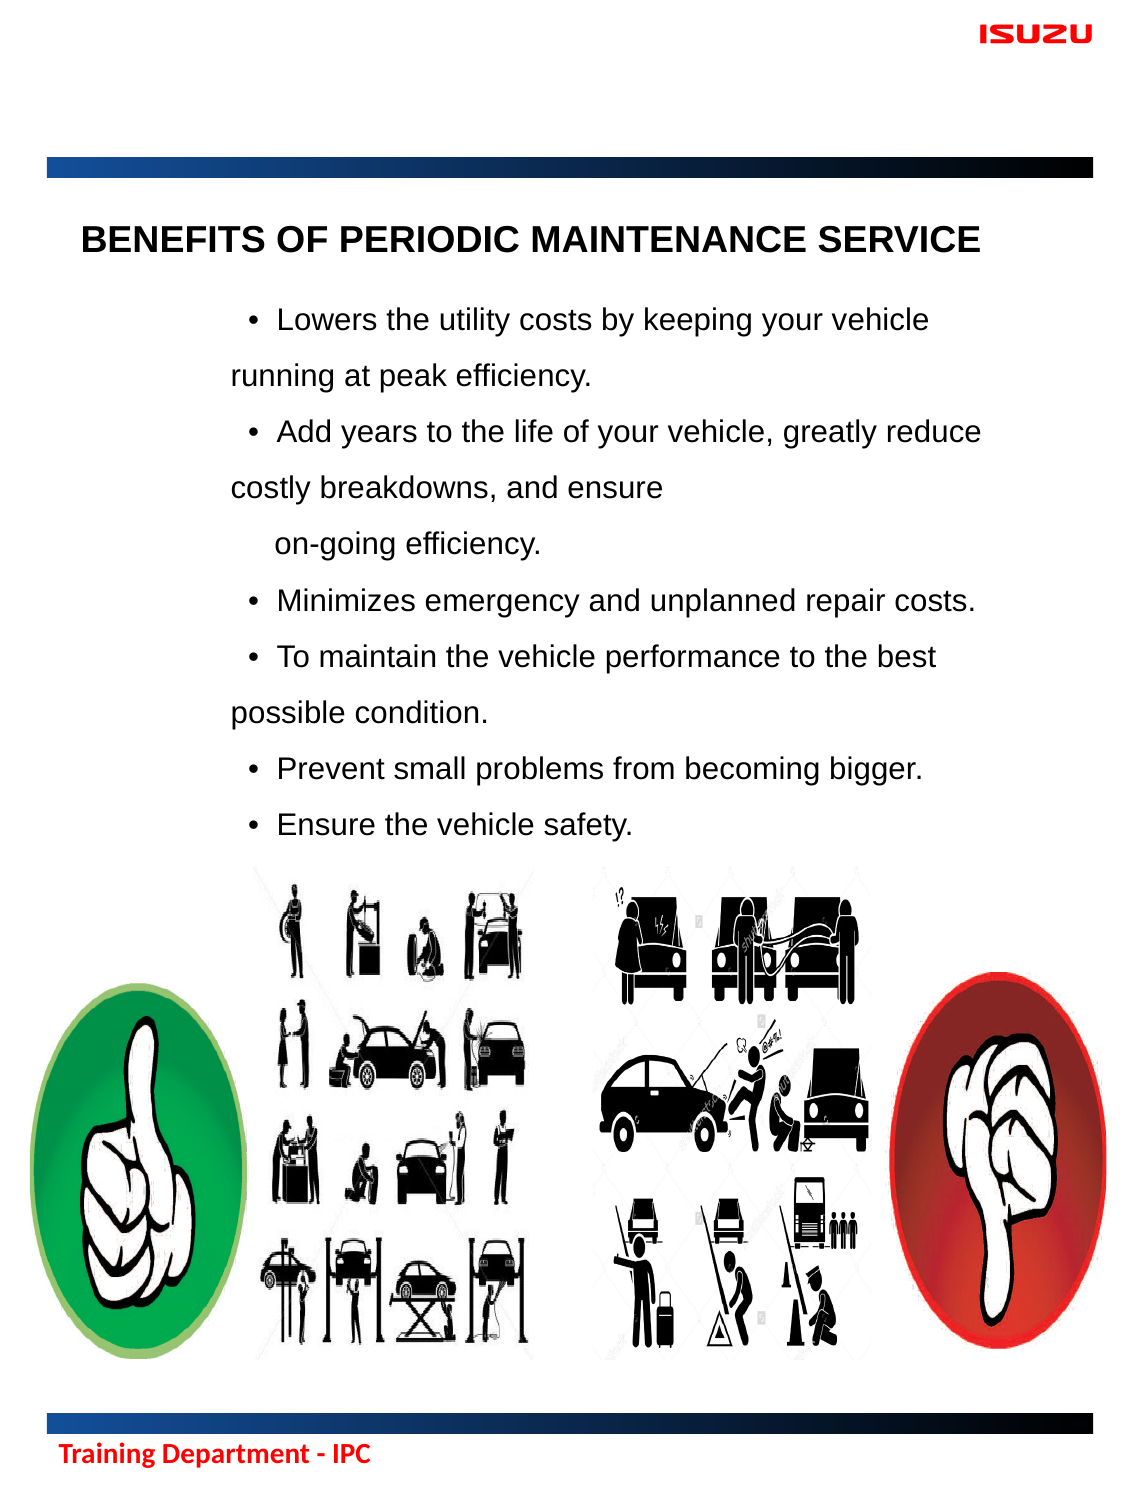

BENEFITS OF PERIODIC MAINTENANCE SERVICE
 • Lowers the utility costs by keeping your vehicle running at peak efficiency.
 • Add years to the life of your vehicle, greatly reduce costly breakdowns, and ensure
 on-going efficiency.
 • Minimizes emergency and unplanned repair costs.
 • To maintain the vehicle performance to the best possible condition.
 • Prevent small problems from becoming bigger.
 • Ensure the vehicle safety.